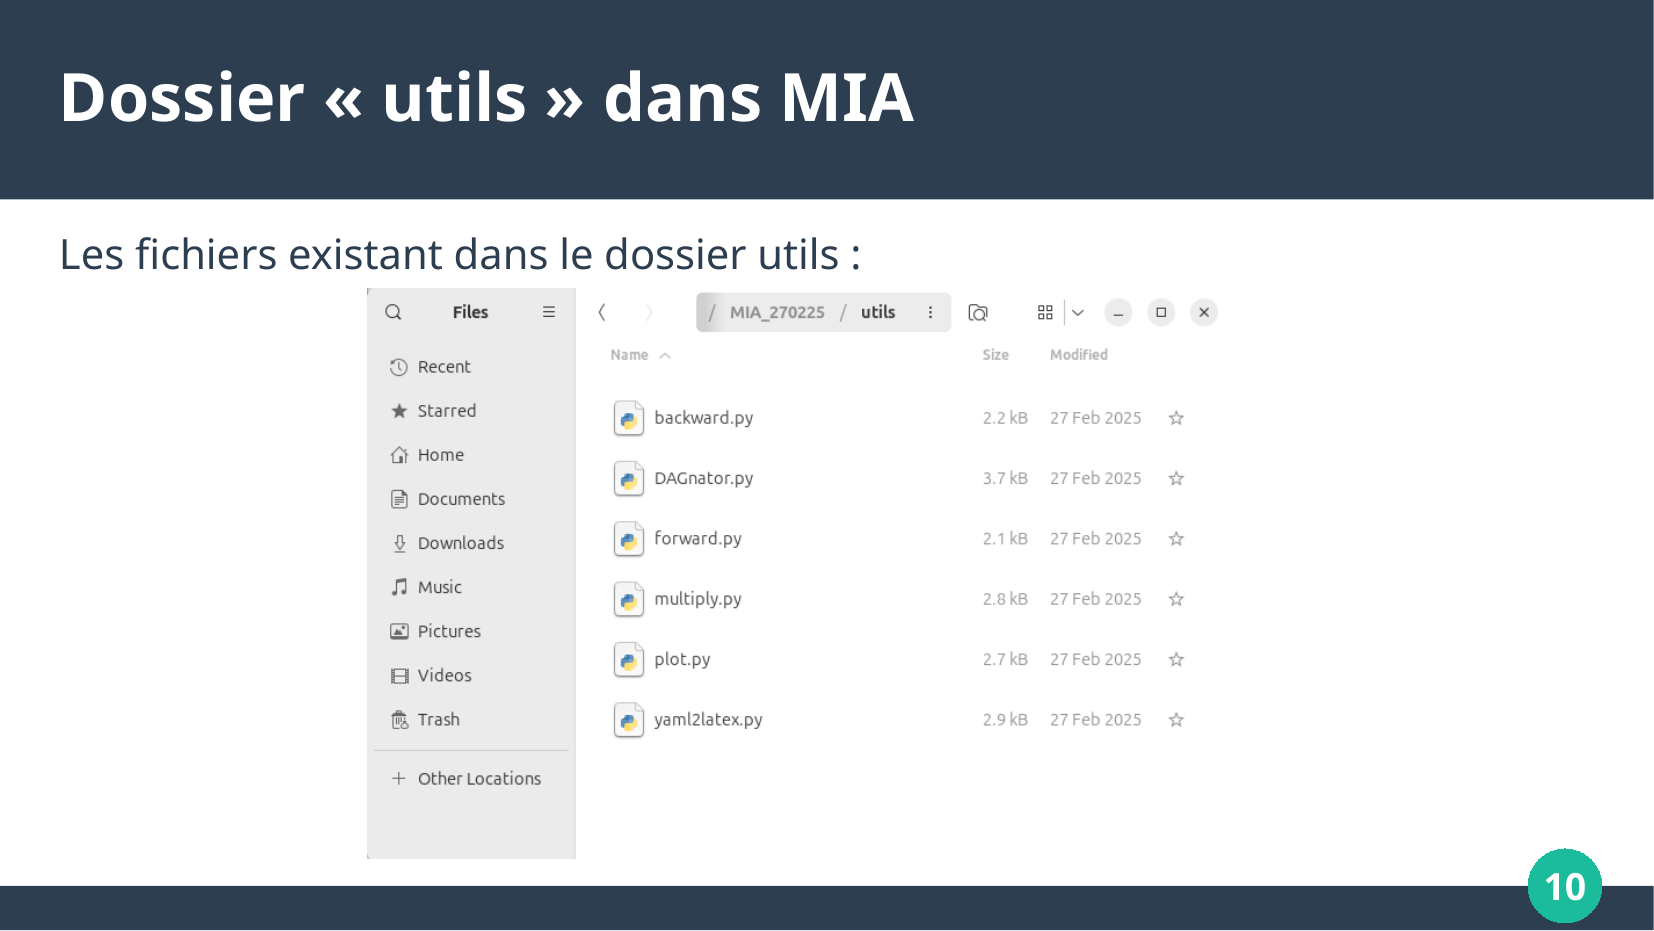

Dossier « utils » dans MIA
# Les fichiers existant dans le dossier utils :
10